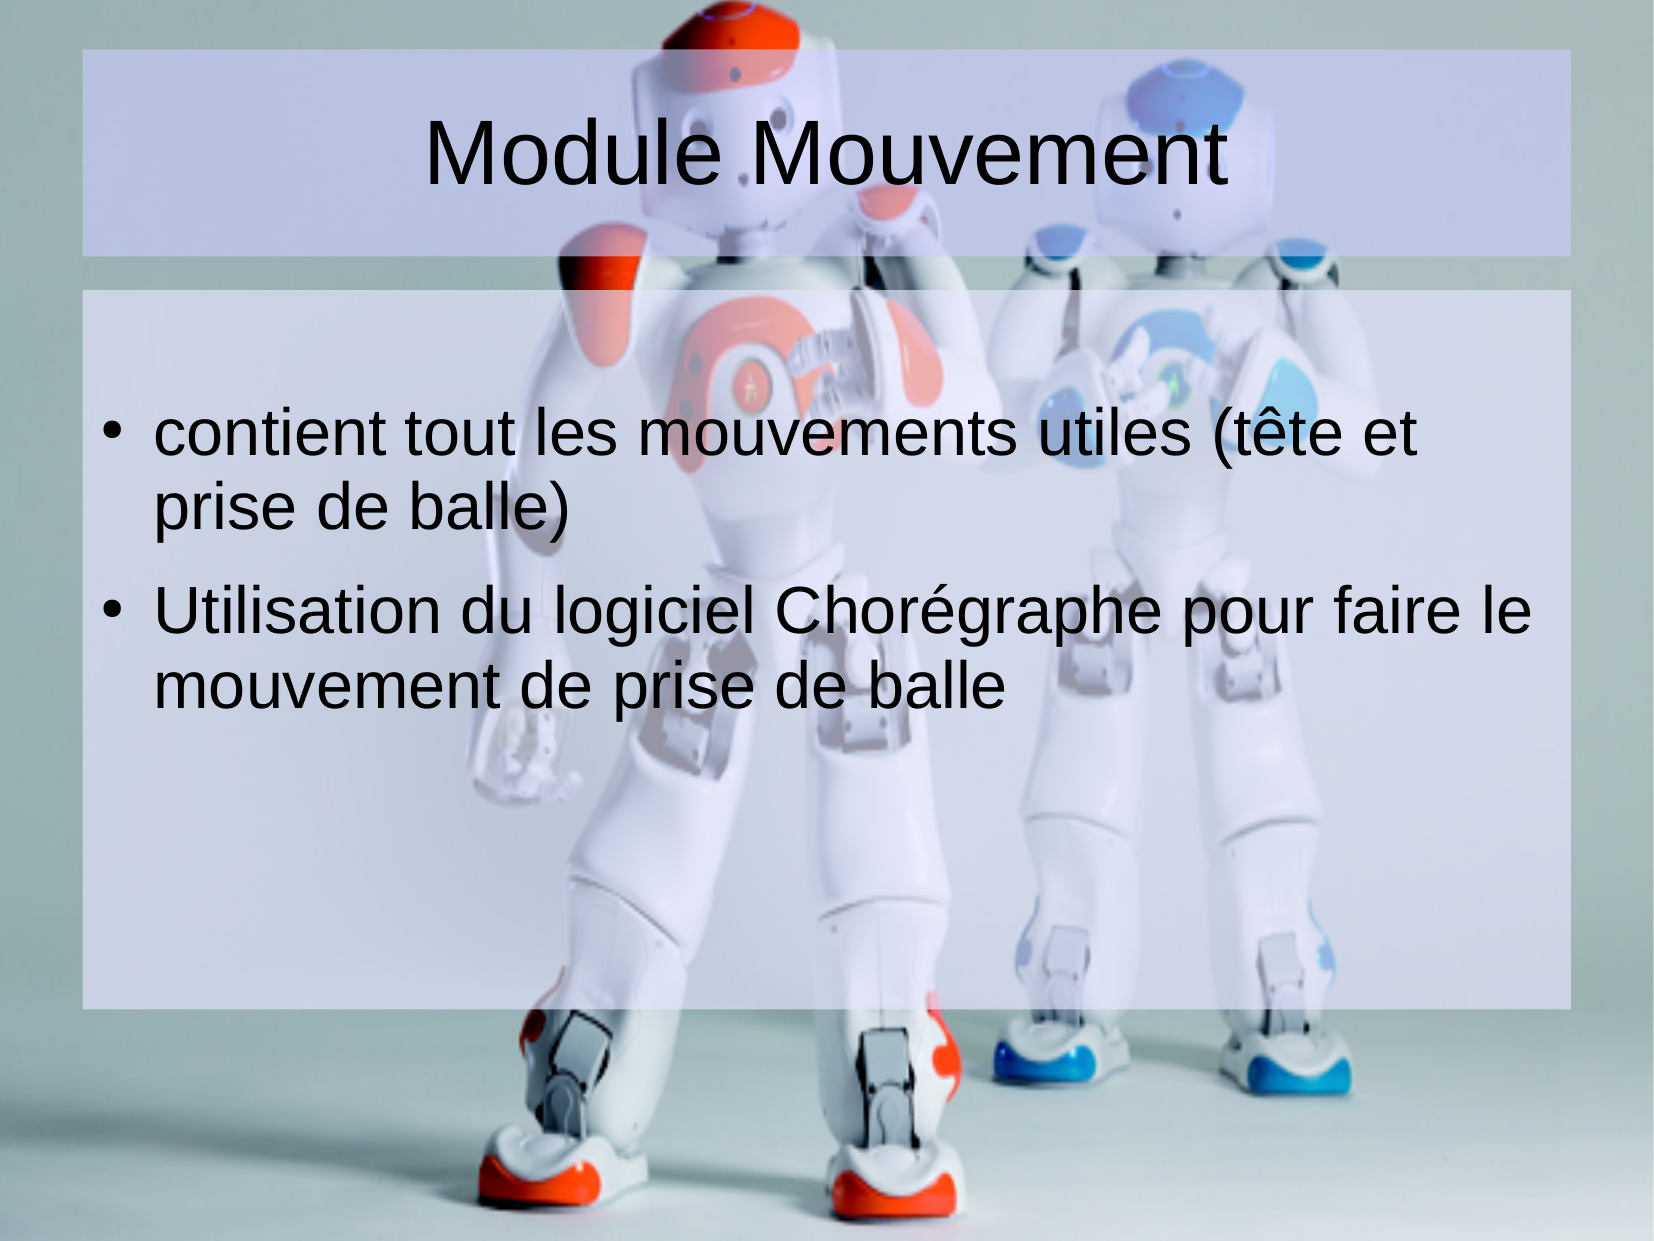

# Module Mouvement
contient tout les mouvements utiles (tête et prise de balle)
Utilisation du logiciel Chorégraphe pour faire le mouvement de prise de balle